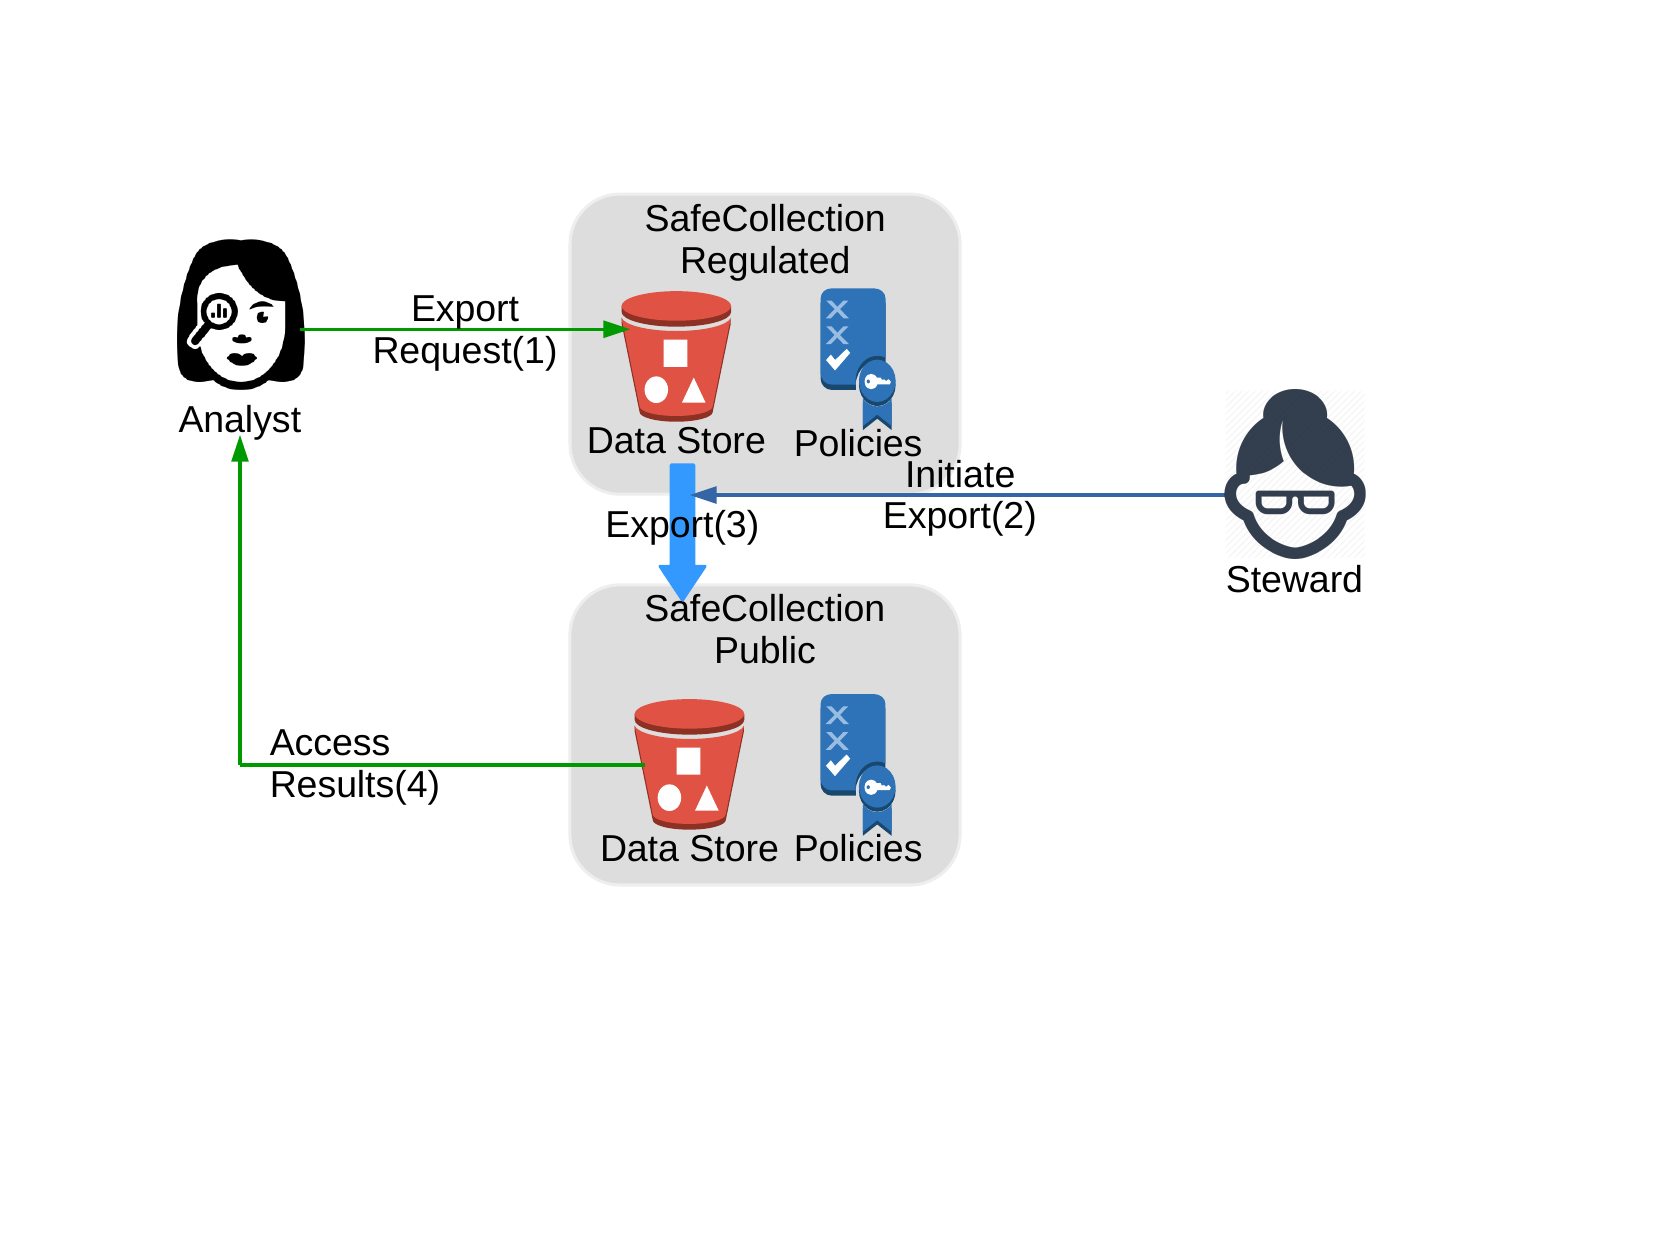

SafeCollection
Regulated
Data Store
Analyst
Policies
Export
Request(1)
Steward
Export(3)
Initiate
Export(2)
SafeCollection
Public
Data Store
Policies
Access
Results(4)